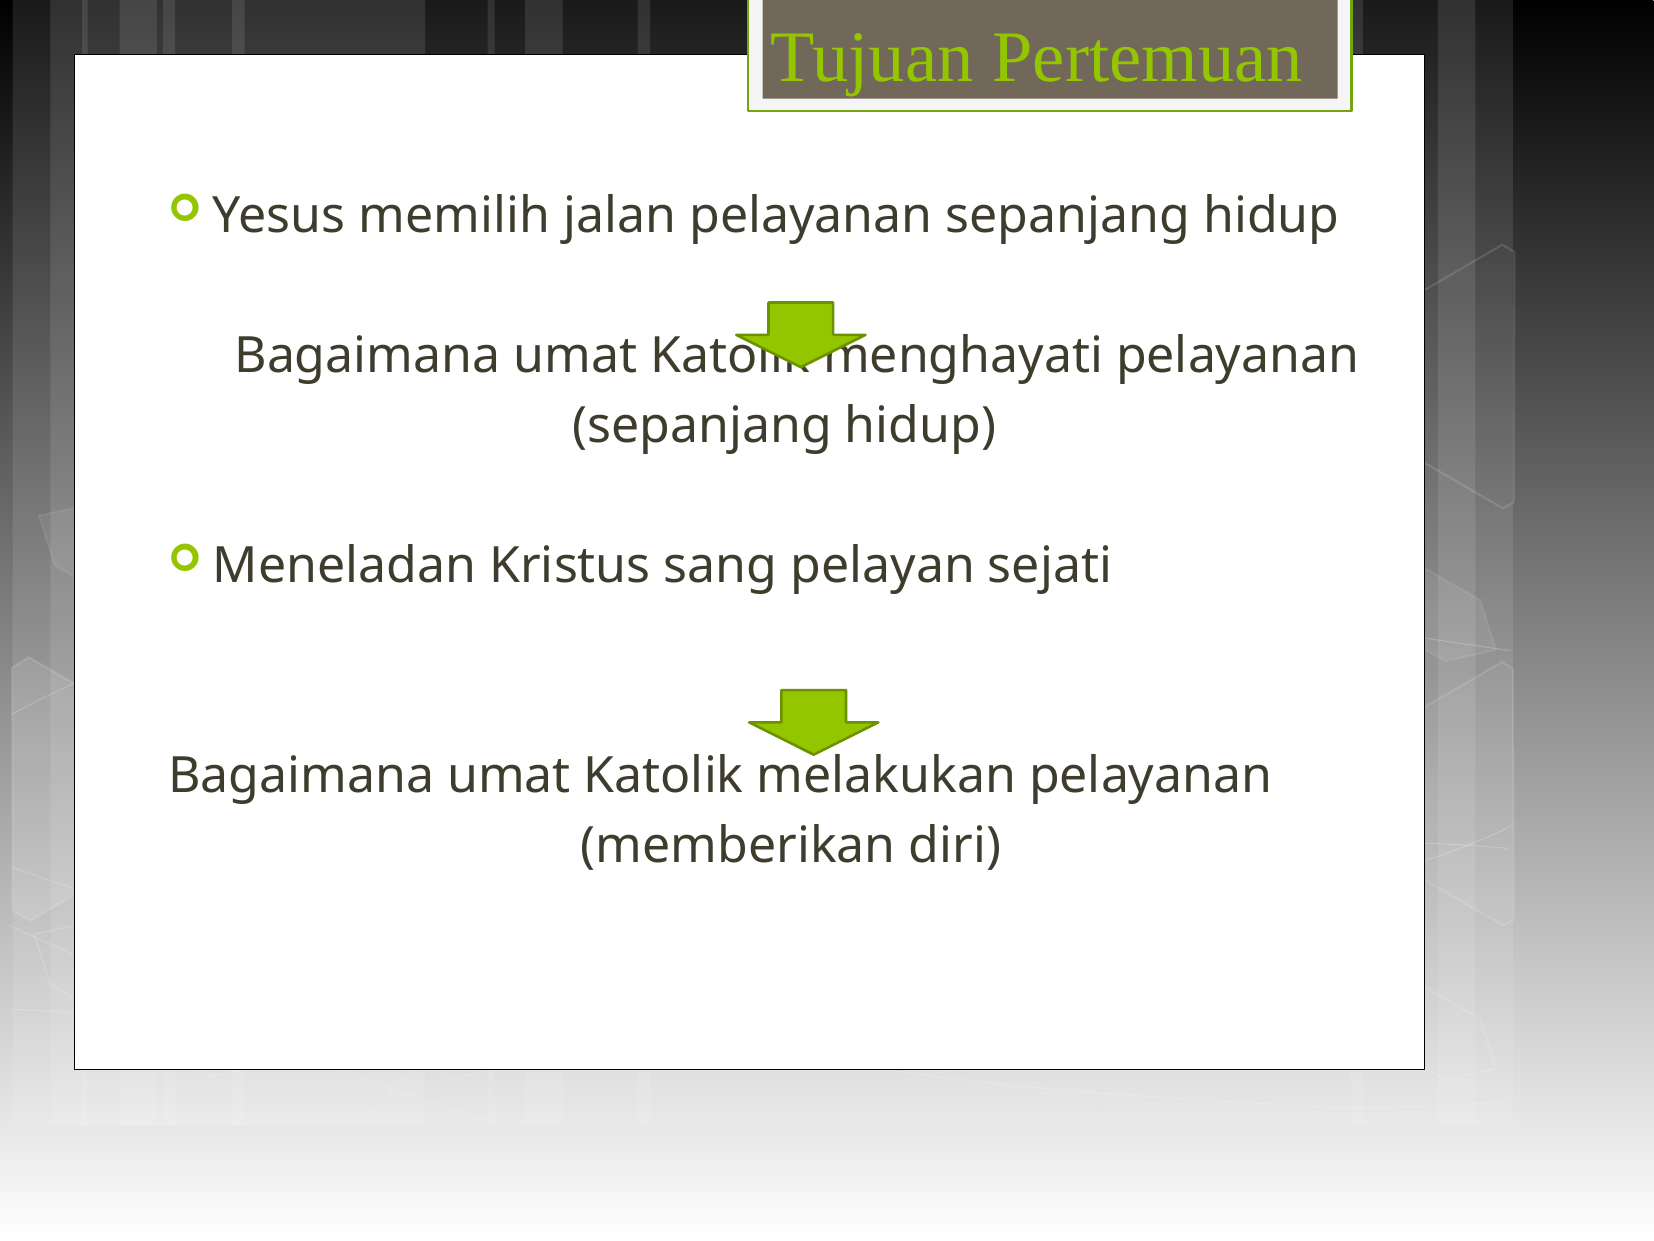

Tujuan Pertemuan
# Yesus memilih jalan pelayanan sepanjang hidup
 Bagaimana umat Katolik menghayati pelayanan
(sepanjang hidup)
Meneladan Kristus sang pelayan sejati
Bagaimana umat Katolik melakukan pelayanan
(memberikan diri)